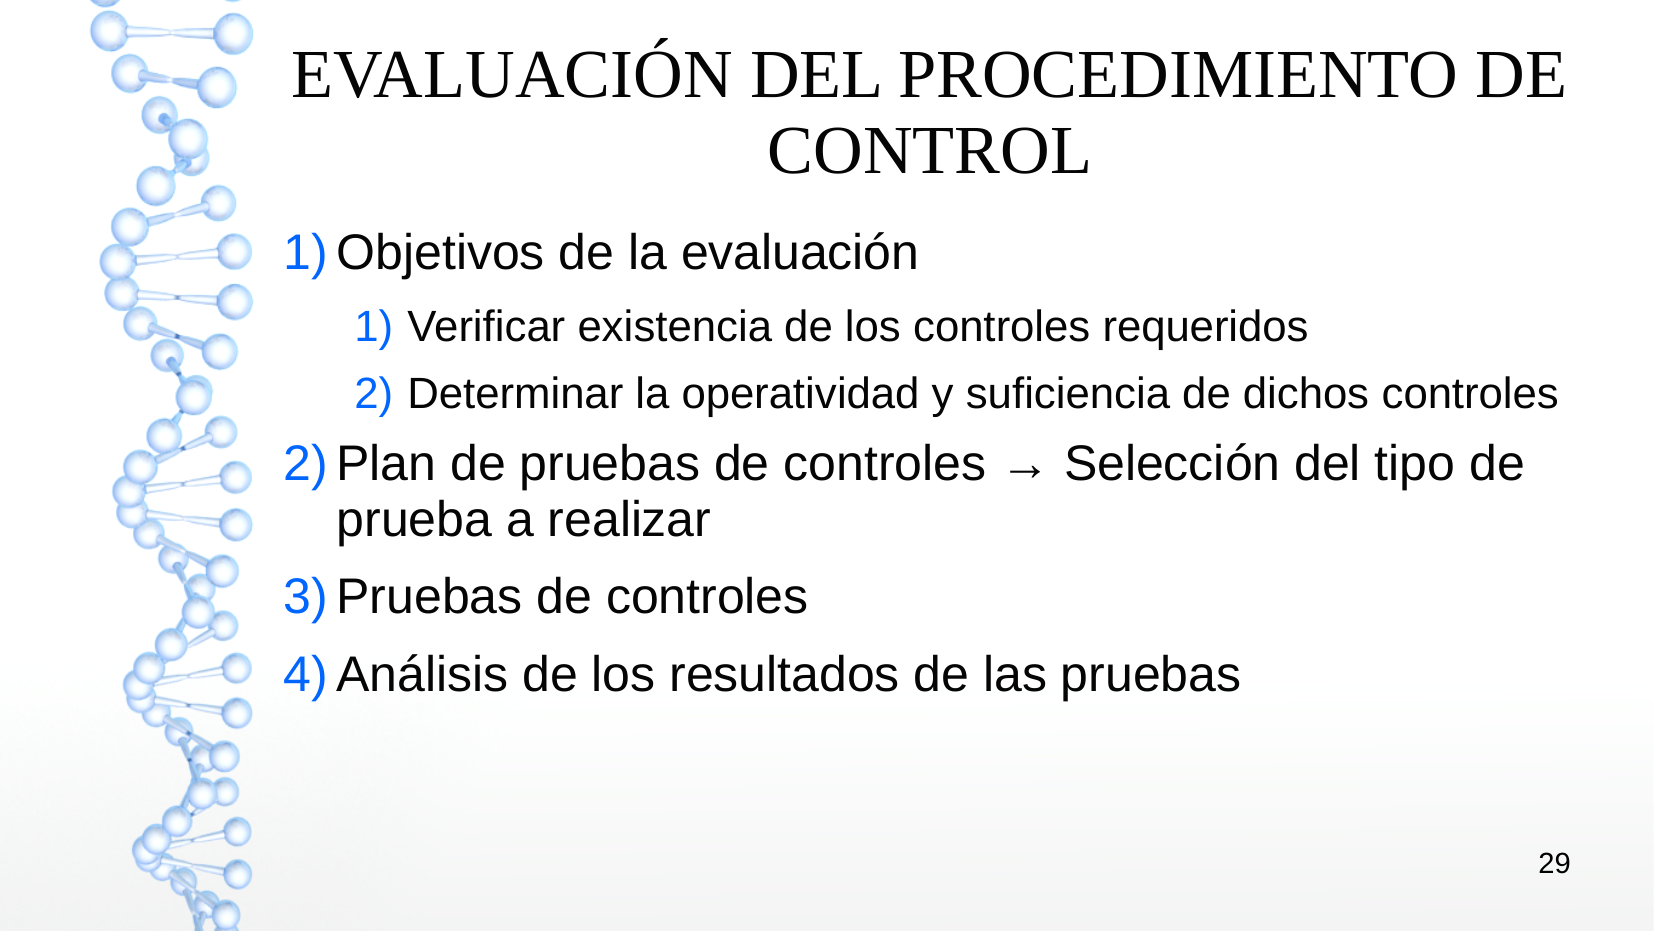

# EVALUACIÓN DEL PROCEDIMIENTO DE CONTROL
Objetivos de la evaluación
Verificar existencia de los controles requeridos
Determinar la operatividad y suficiencia de dichos controles
Plan de pruebas de controles → Selección del tipo de prueba a realizar
Pruebas de controles
Análisis de los resultados de las pruebas
29